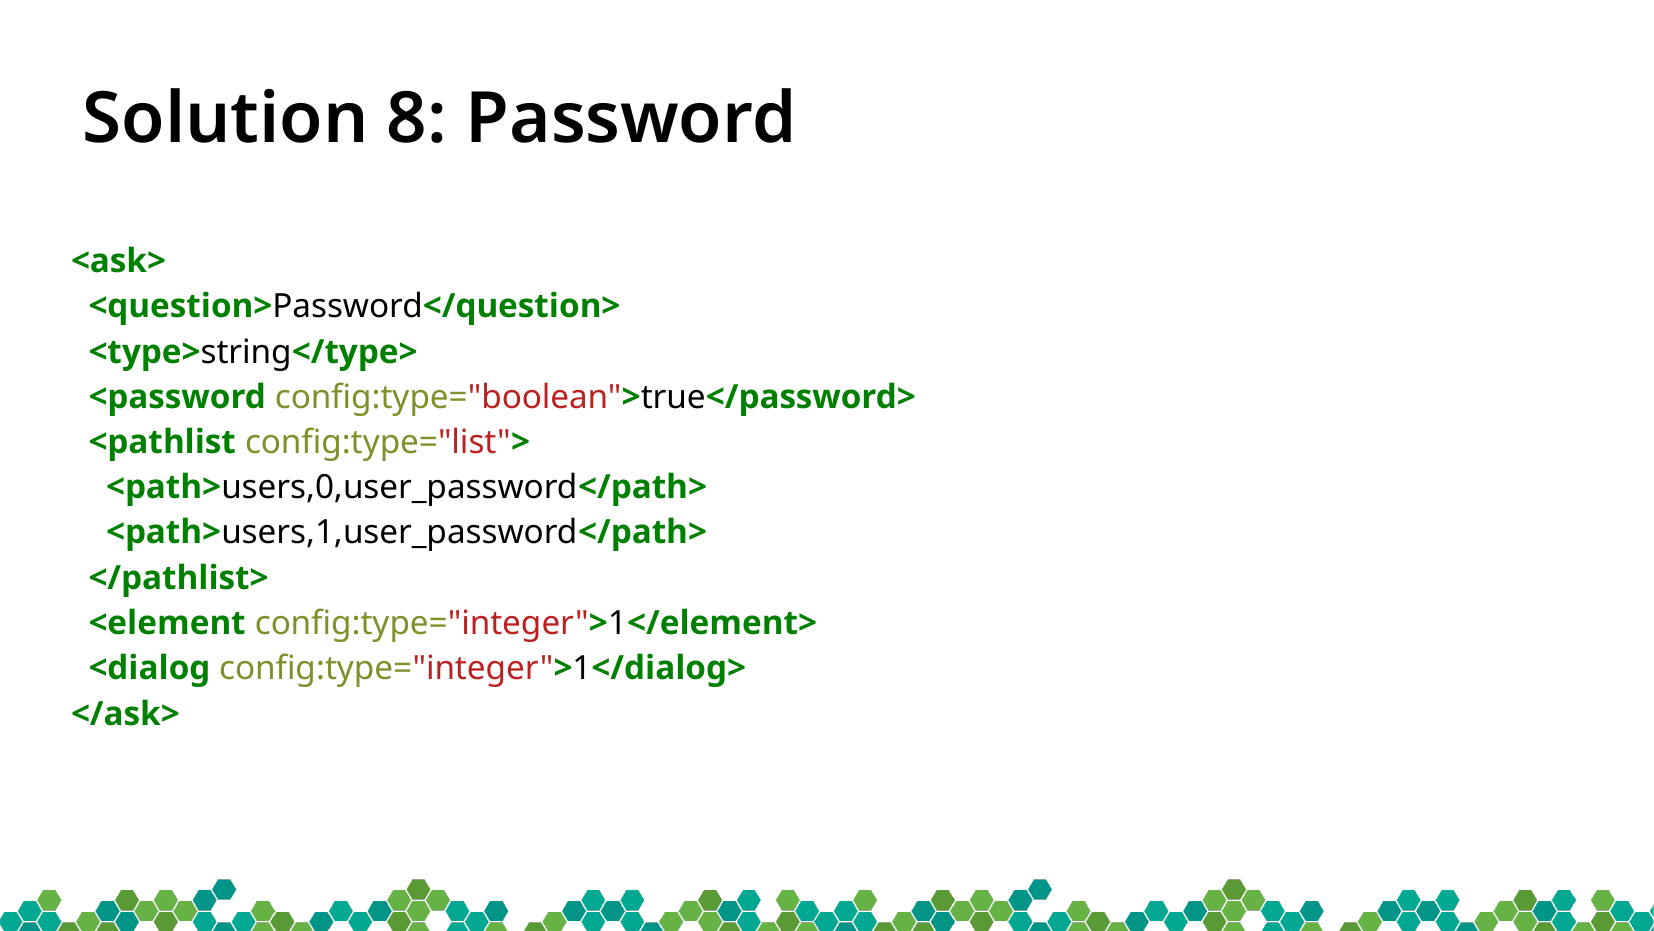

# Solution 8: Password
<ask>
 <question>Password</question>
 <type>string</type>
 <password config:type="boolean">true</password>
 <pathlist config:type="list">
 <path>users,0,user_password</path>
 <path>users,1,user_password</path>
 </pathlist>
 <element config:type="integer">1</element>
 <dialog config:type="integer">1</dialog>
</ask>